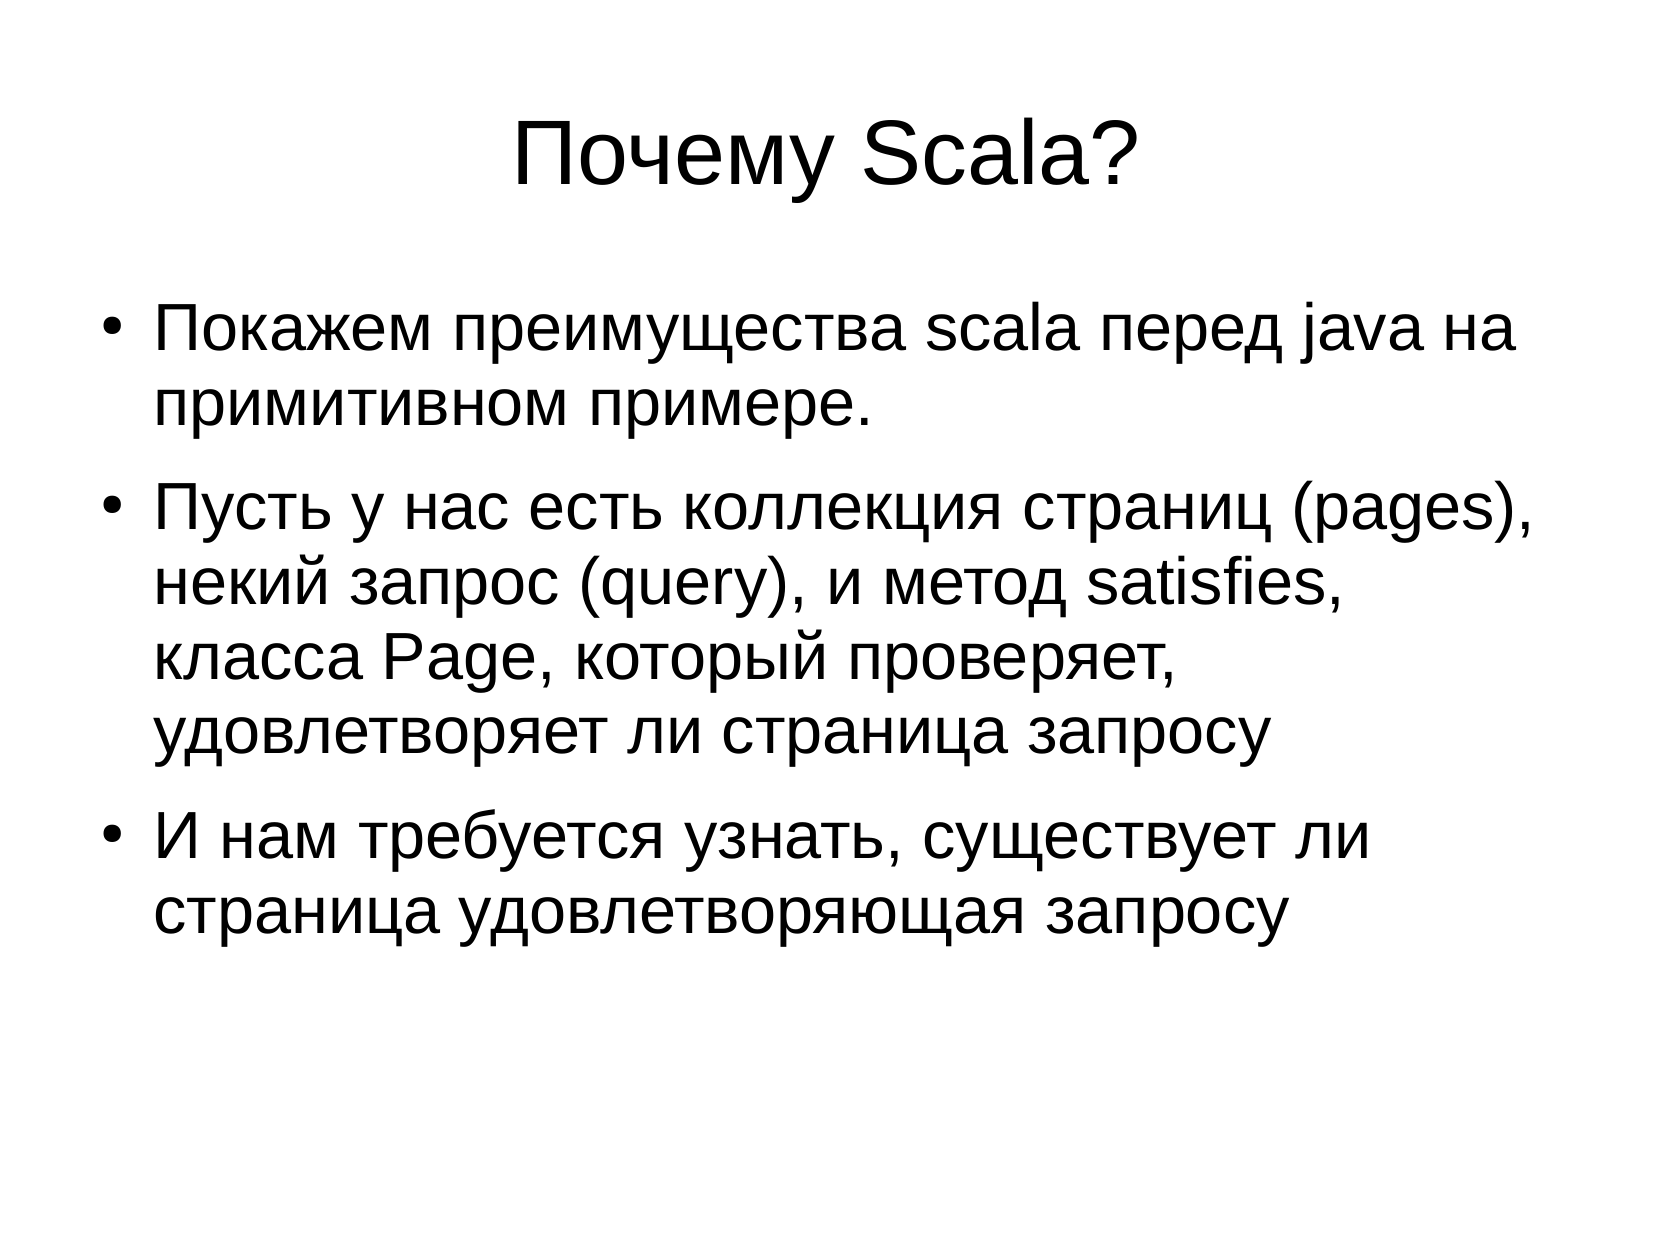

# Почему Scala?
Покажем преимущества scala перед java на примитивном примере.
Пусть у нас есть коллекция страниц (pages), некий запрос (query), и метод satisfies, класса Page, который проверяет, удовлетворяет ли страница запросу
И нам требуется узнать, существует ли страница удовлетворяющая запросу